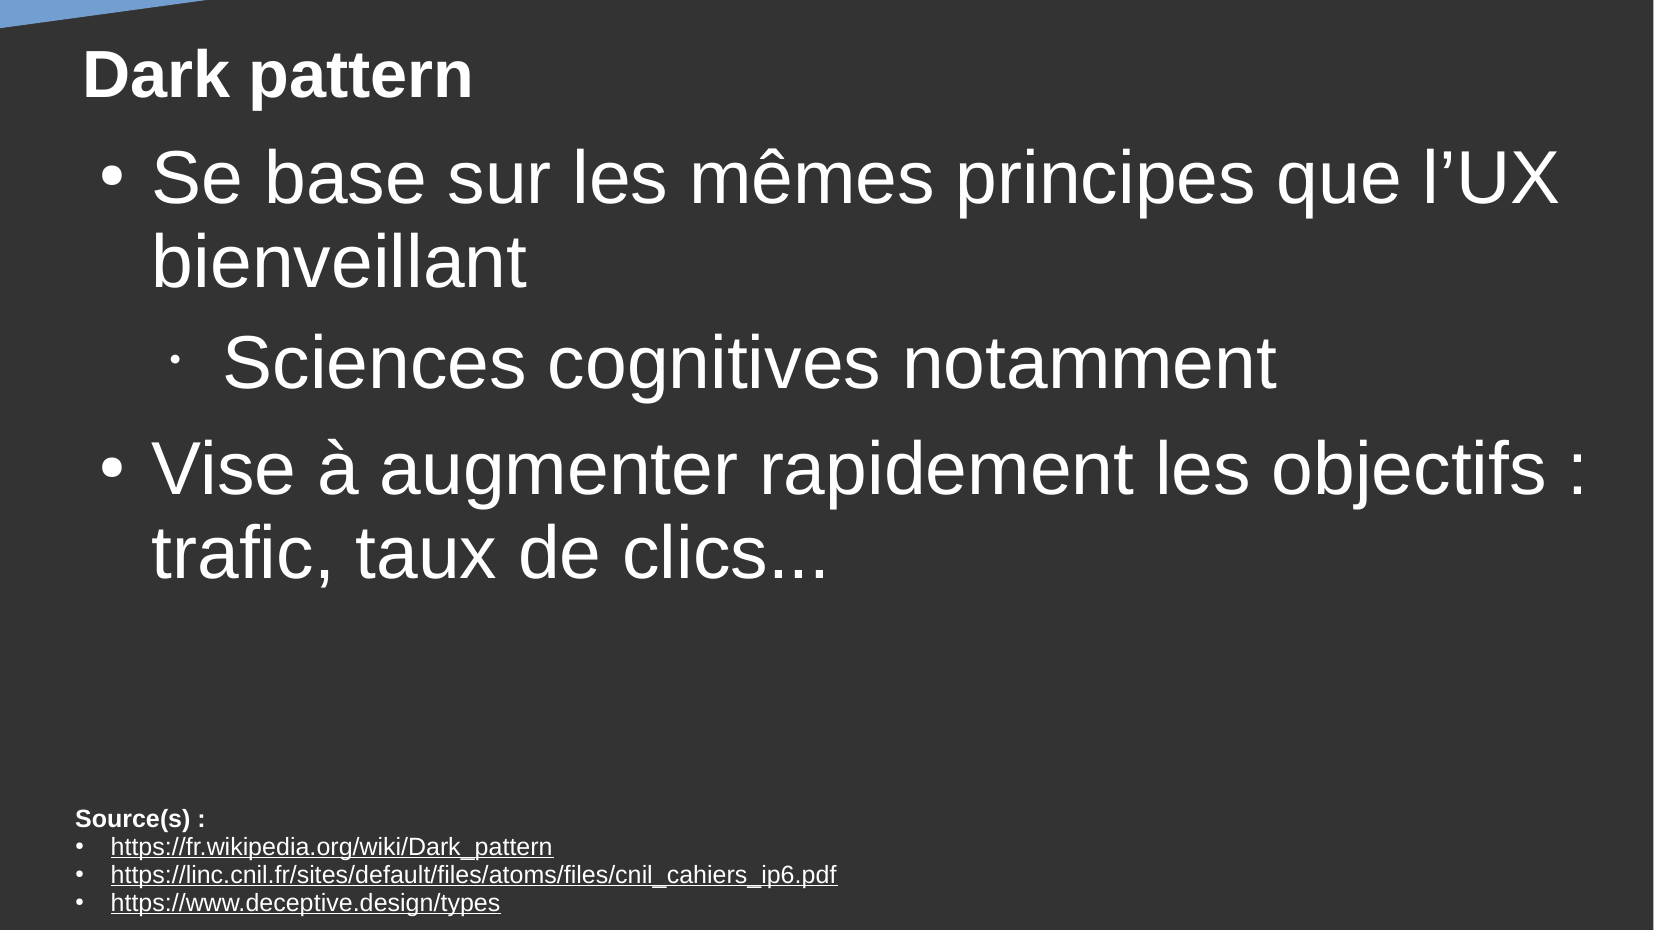

# Dark pattern
Se base sur les mêmes principes que l’UX bienveillant
Sciences cognitives notamment
Vise à augmenter rapidement les objectifs : trafic, taux de clics...
Source(s) :
https://fr.wikipedia.org/wiki/Dark_pattern
https://linc.cnil.fr/sites/default/files/atoms/files/cnil_cahiers_ip6.pdf
https://www.deceptive.design/types